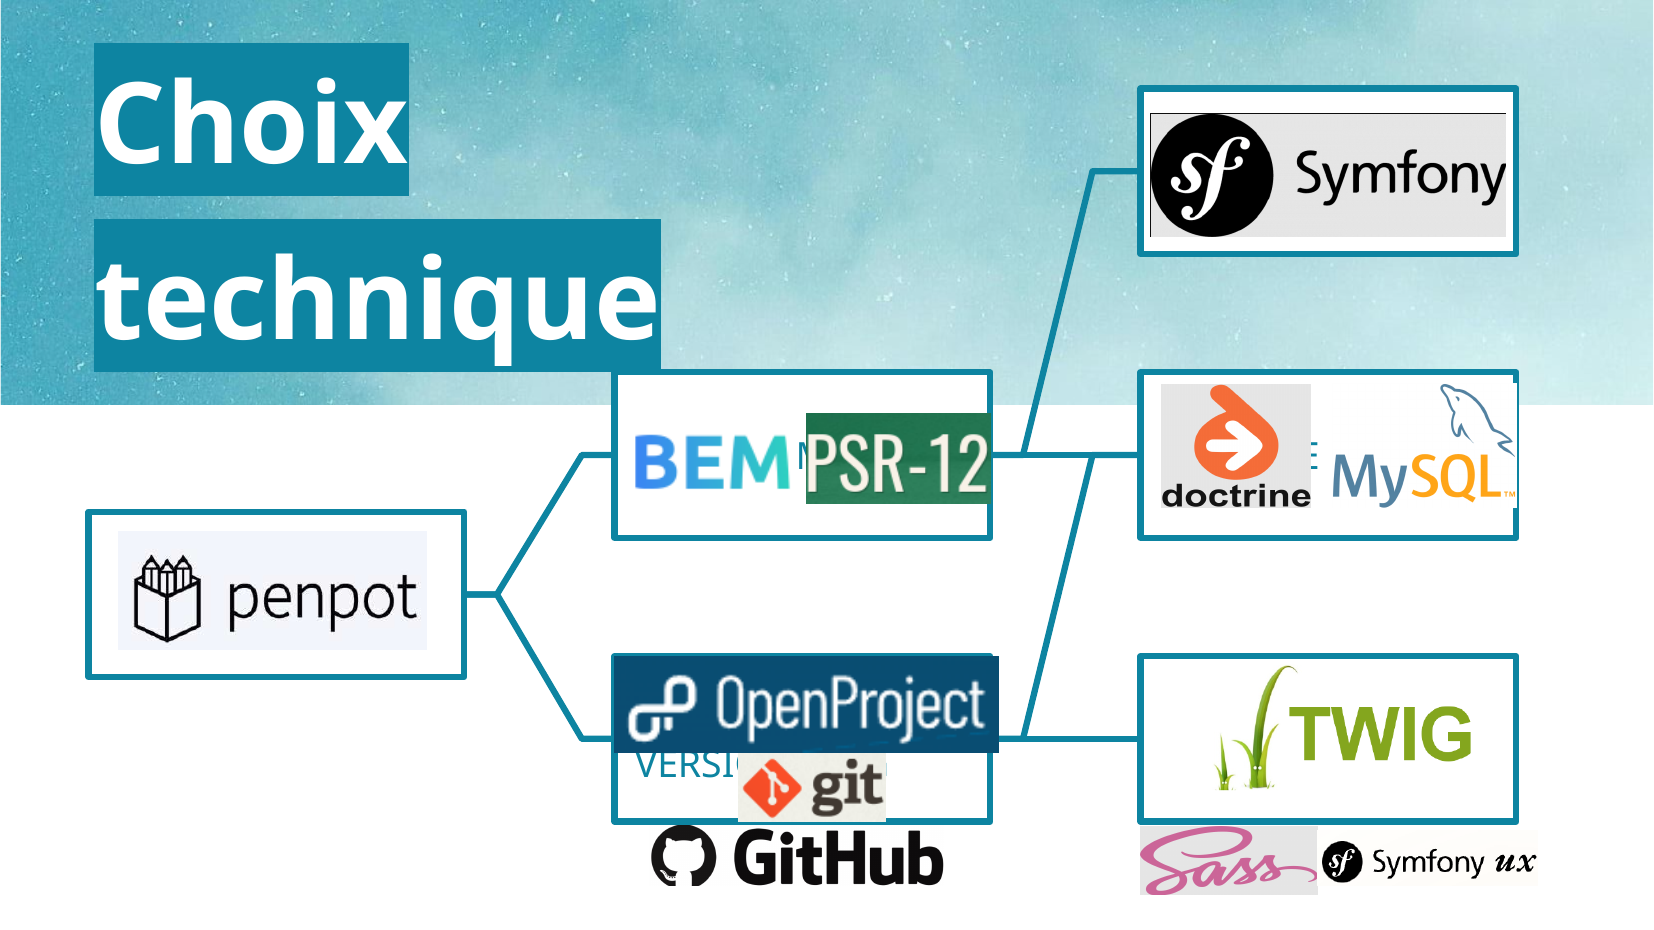

# Choix technique
Back-end
NOMMAGE
Base de donnée
MaQUETTAGE
Front-end
Planification
versionning